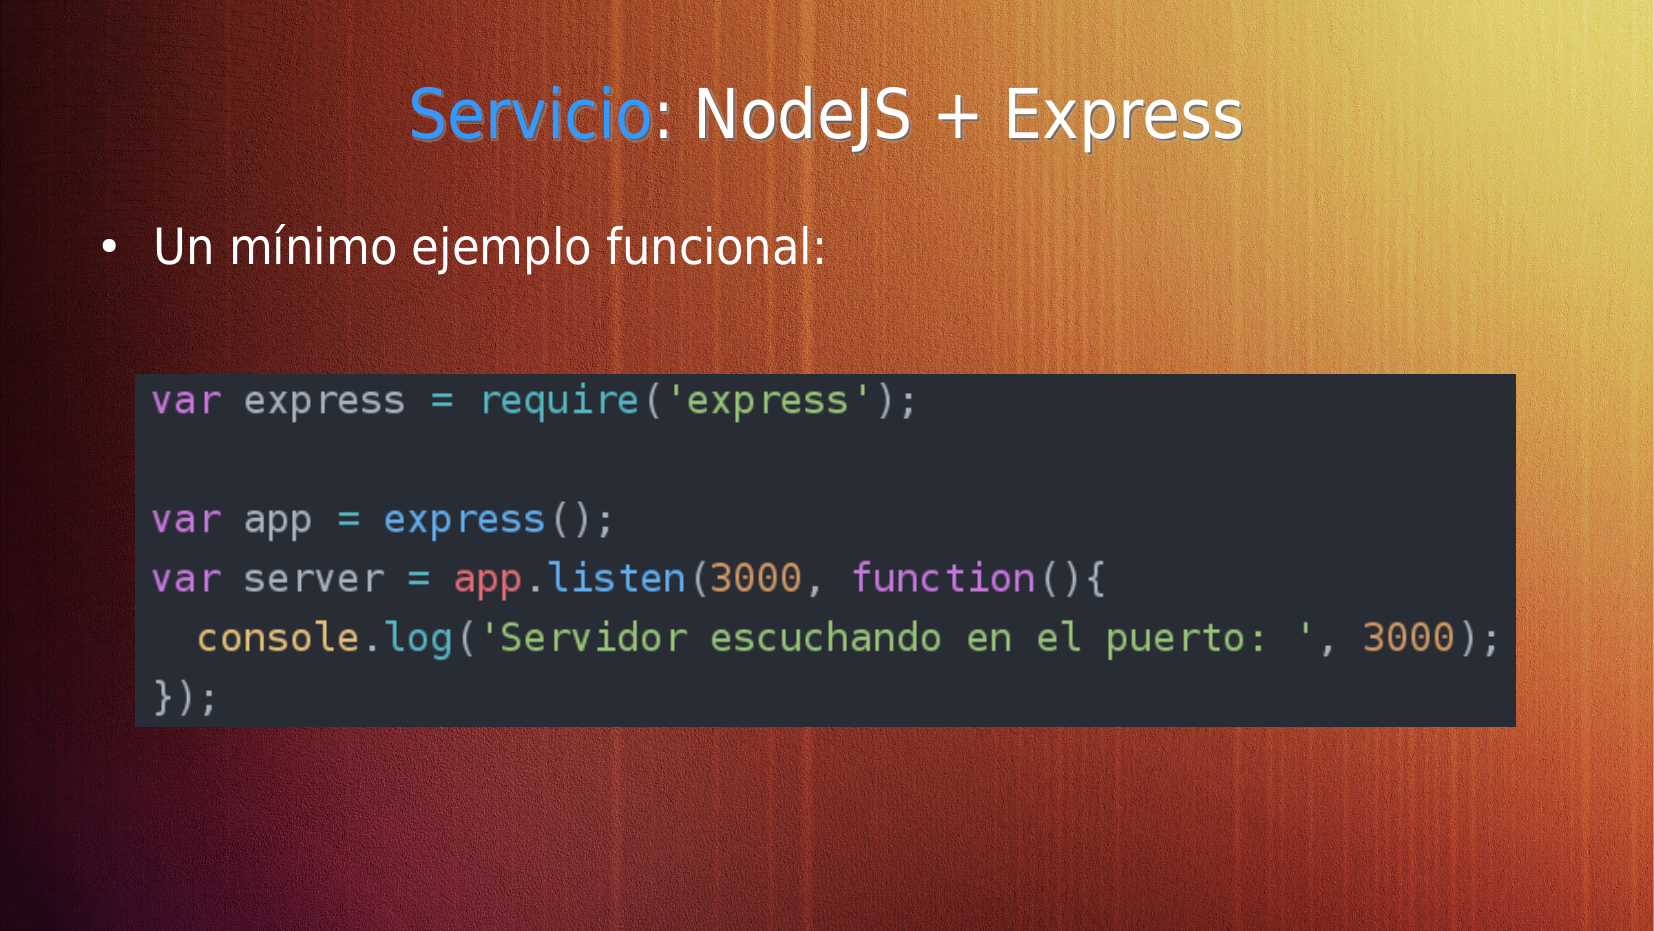

# Servicio: NodeJS + Express
Un mínimo ejemplo funcional: